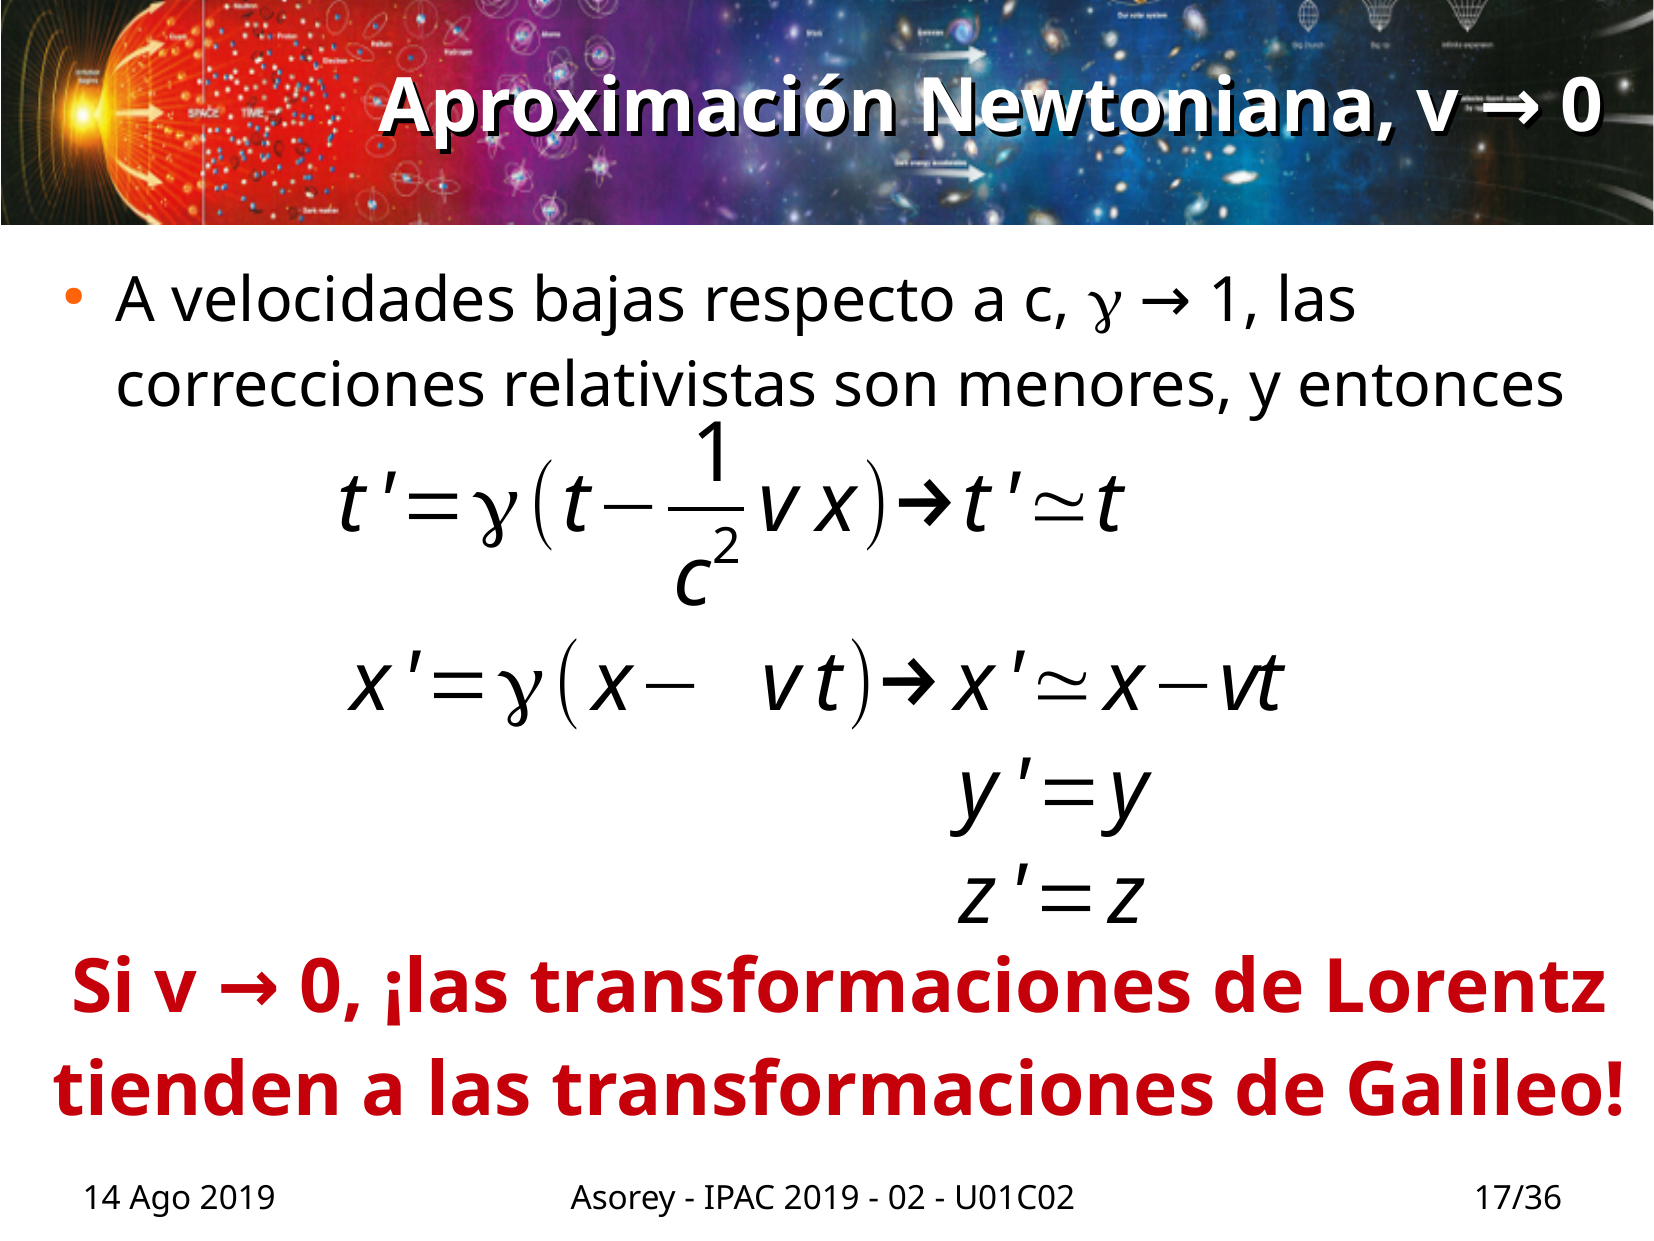

# Aproximación Newtoniana, v → 0
A velocidades bajas respecto a c, g → 1, las correcciones relativistas son menores, y entonces
Si v → 0, ¡las transformaciones de Lorentz tienden a las transformaciones de Galileo!
14 Ago 2019
Asorey - IPAC 2019 - 02 - U01C02
17